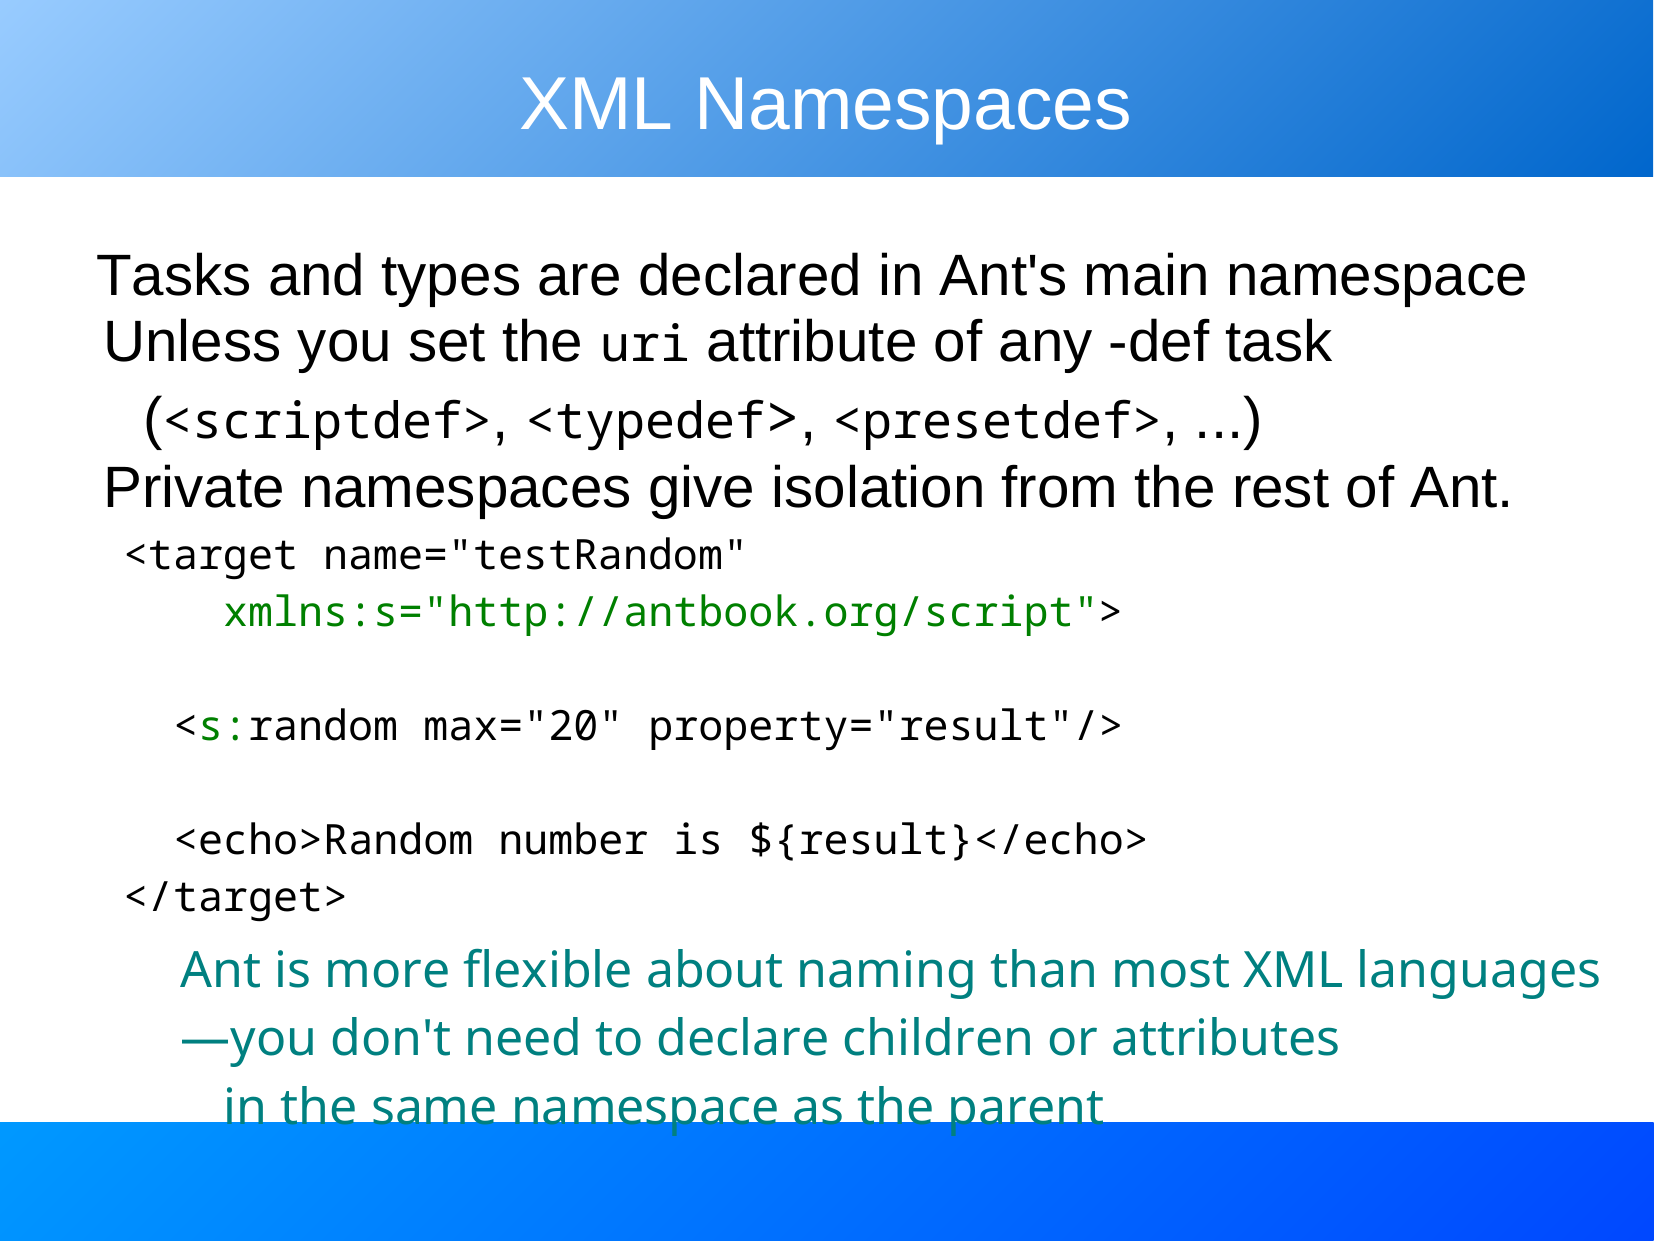

# XML Namespaces
Tasks and types are declared in Ant's main namespace
Unless you set the uri attribute of any -def task
	(<scriptdef>, <typedef>, <presetdef>, ...)
Private namespaces give isolation from the rest of Ant.
<target name="testRandom"
 xmlns:s="http://antbook.org/script">
 <s:random max="20" property="result"/>
 <echo>Random number is ${result}</echo>
</target>
Ant is more flexible about naming than most XML languages
—you don't need to declare children or attributes
	in the same namespace as the parent